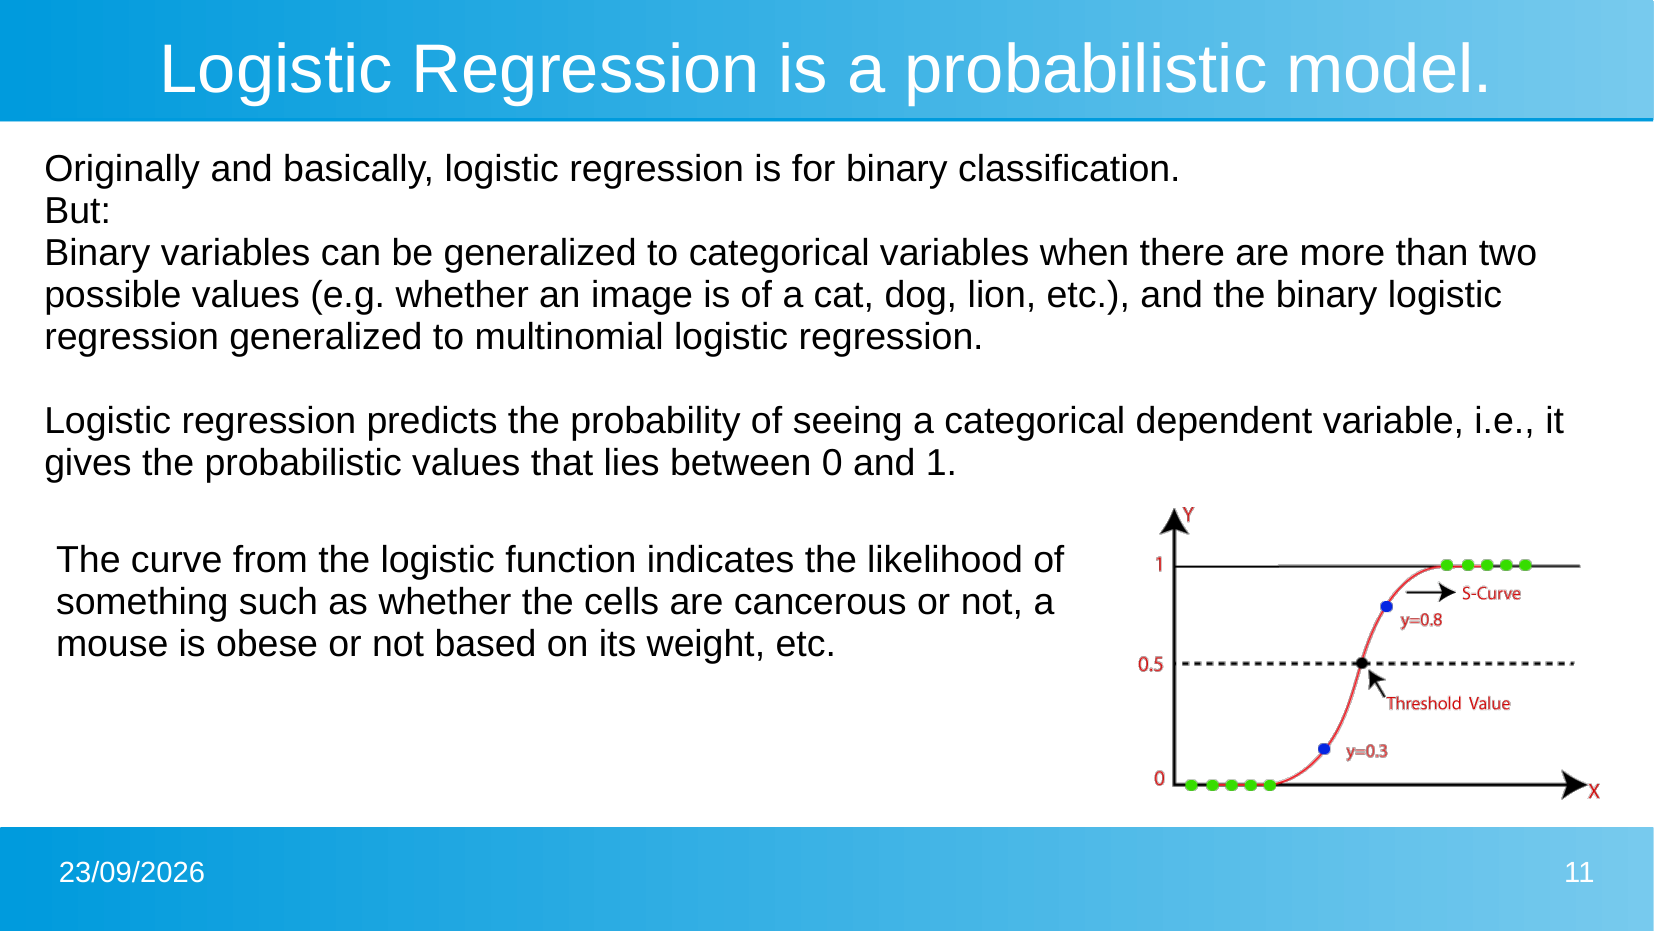

# Logistic Regression is a probabilistic model.
Originally and basically, logistic regression is for binary classification.
But:
Binary variables can be generalized to categorical variables when there are more than two possible values (e.g. whether an image is of a cat, dog, lion, etc.), and the binary logistic regression generalized to multinomial logistic regression.
Logistic regression predicts the probability of seeing a categorical dependent variable, i.e., it gives the probabilistic values that lies between 0 and 1.
The curve from the logistic function indicates the likelihood of something such as whether the cells are cancerous or not, a mouse is obese or not based on its weight, etc.
11